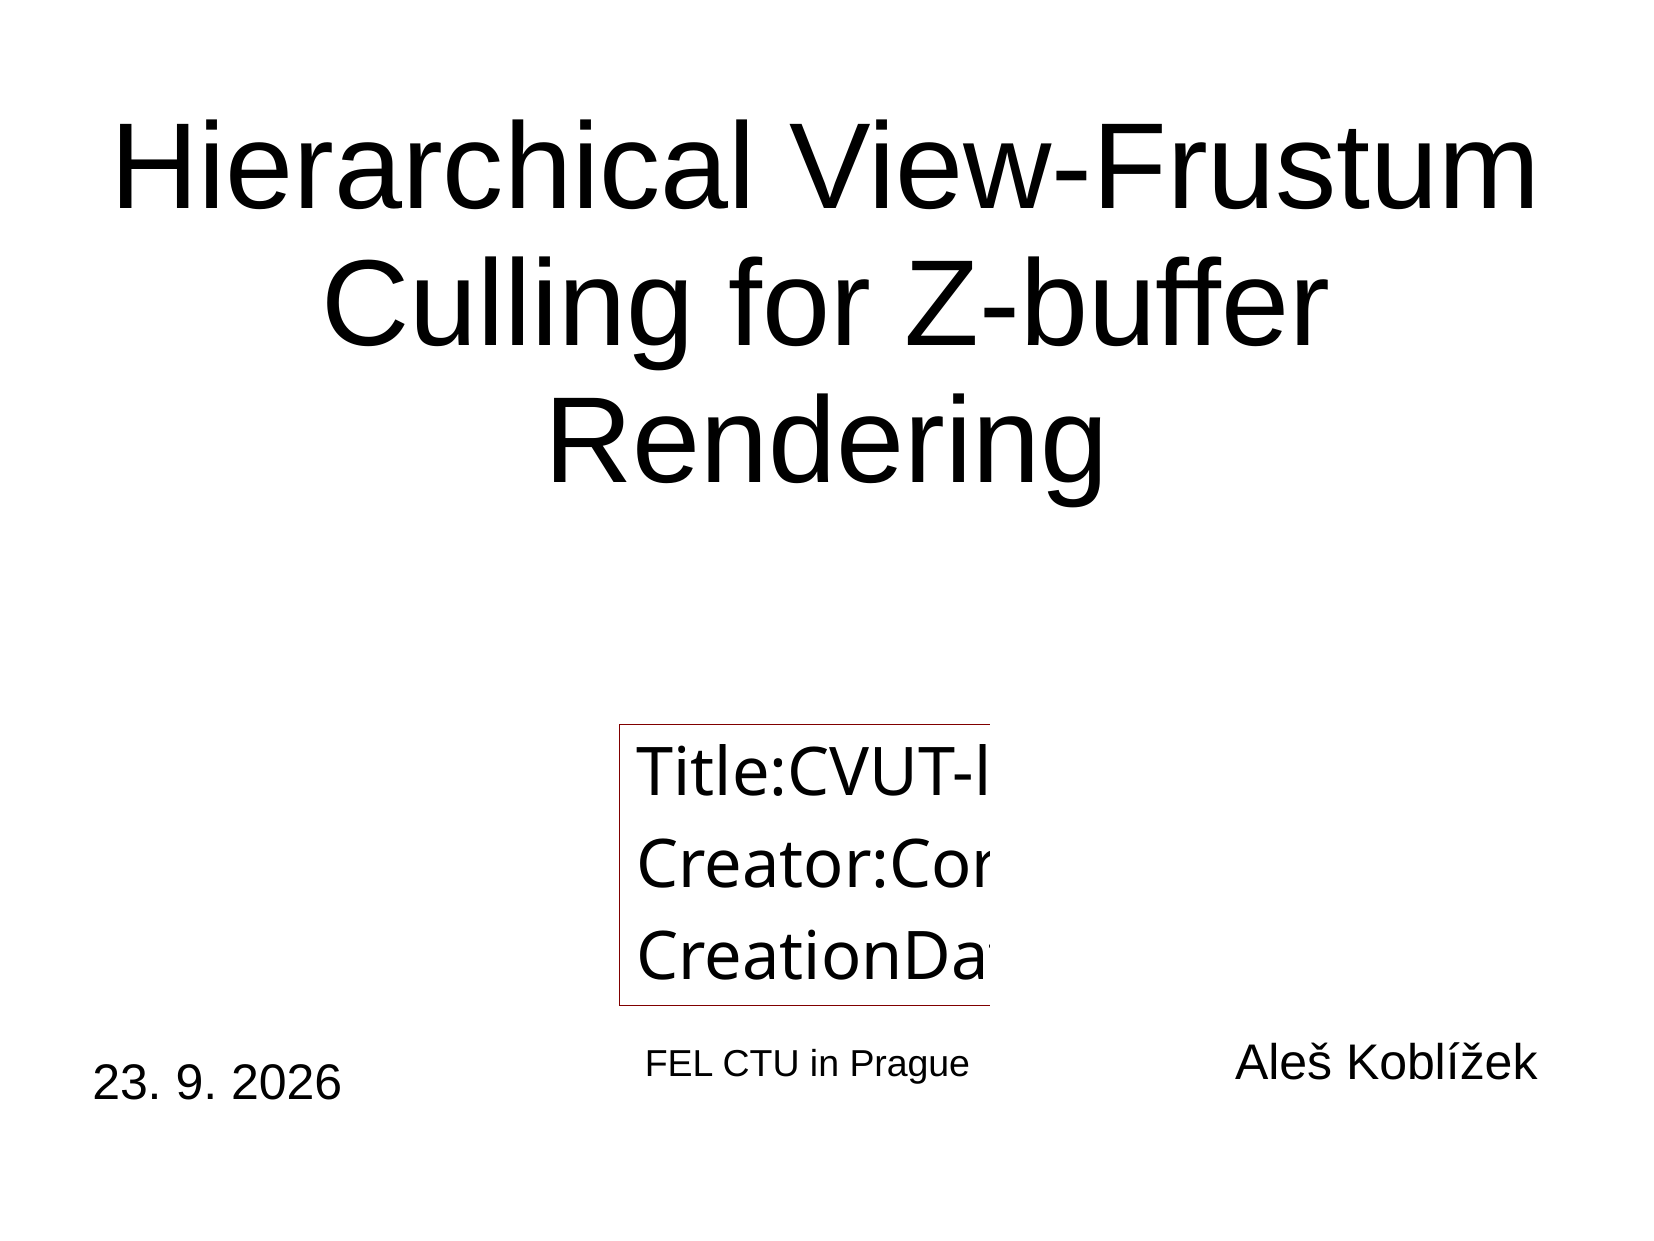

# Hierarchical View-Frustum Culling for Z-buffer Rendering
 Aleš Koblížek
FEL CTU in Prague